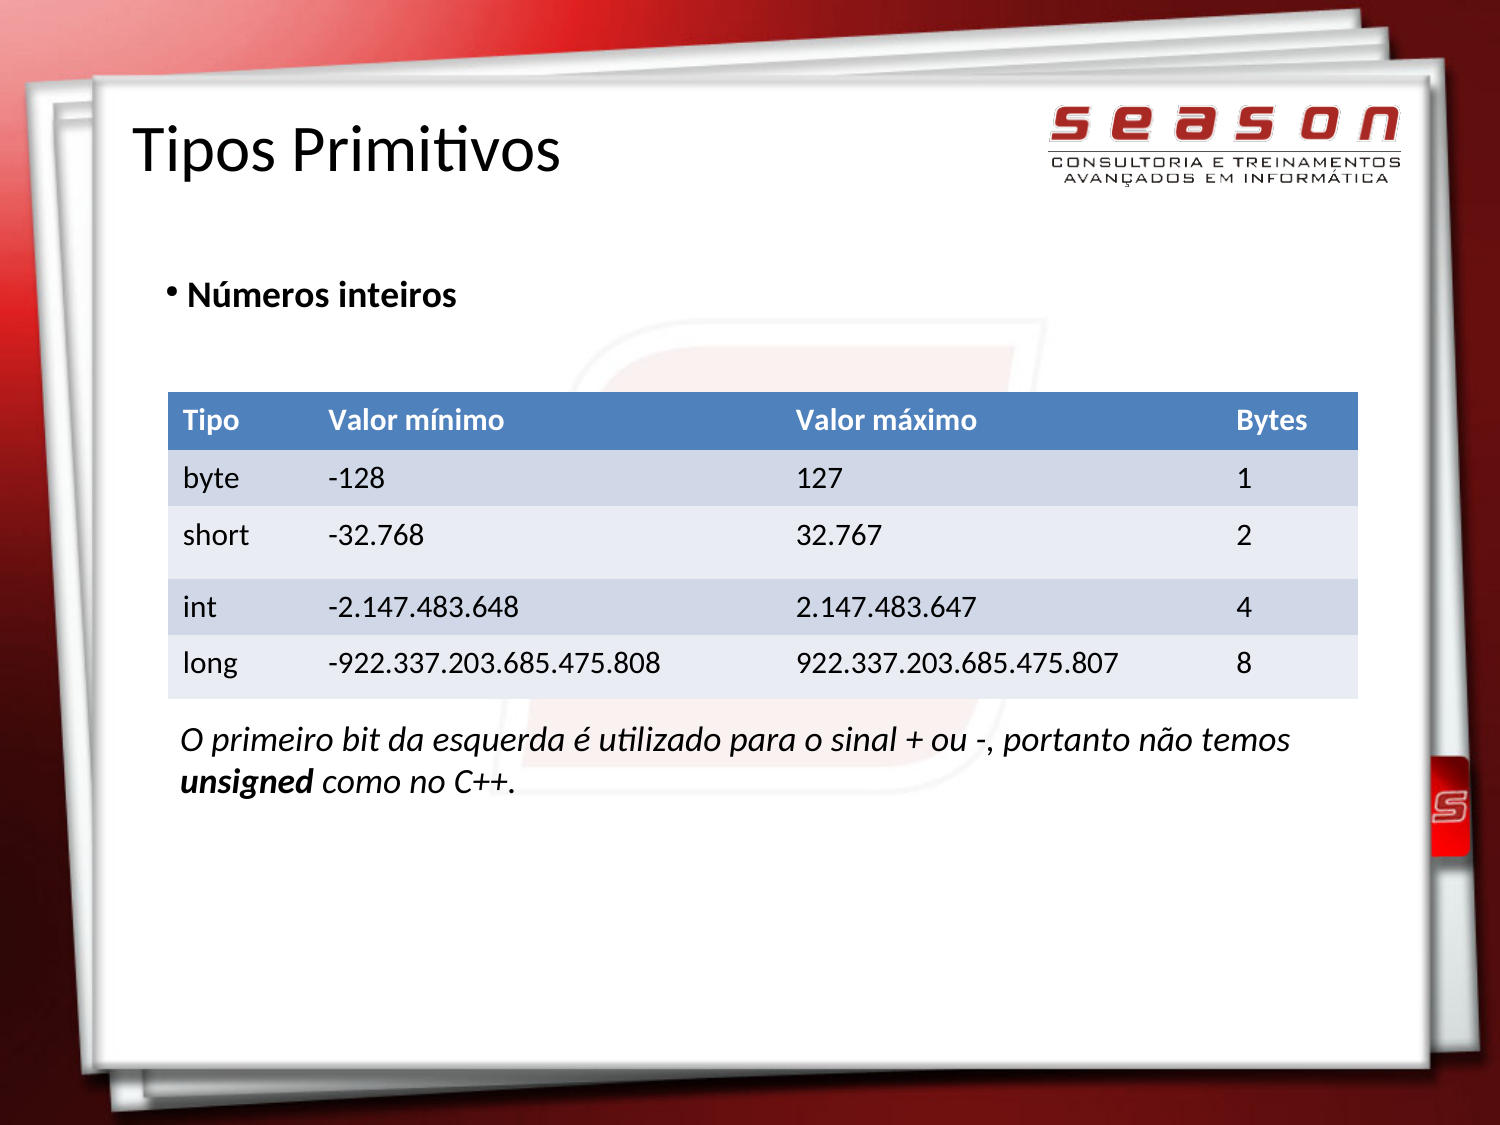

# Tipos Primitivos
 Números inteiros
| Tipo | Valor mínimo | Valor máximo | Bytes |
| --- | --- | --- | --- |
| byte | -128 | 127 | 1 |
| short | -32.768 | 32.767 | 2 |
| int | -2.147.483.648 | 2.147.483.647 | 4 |
| long | -922.337.203.685.475.808 | 922.337.203.685.475.807 | 8 |
O primeiro bit da esquerda é utilizado para o sinal + ou -, portanto não temos unsigned como no C++.